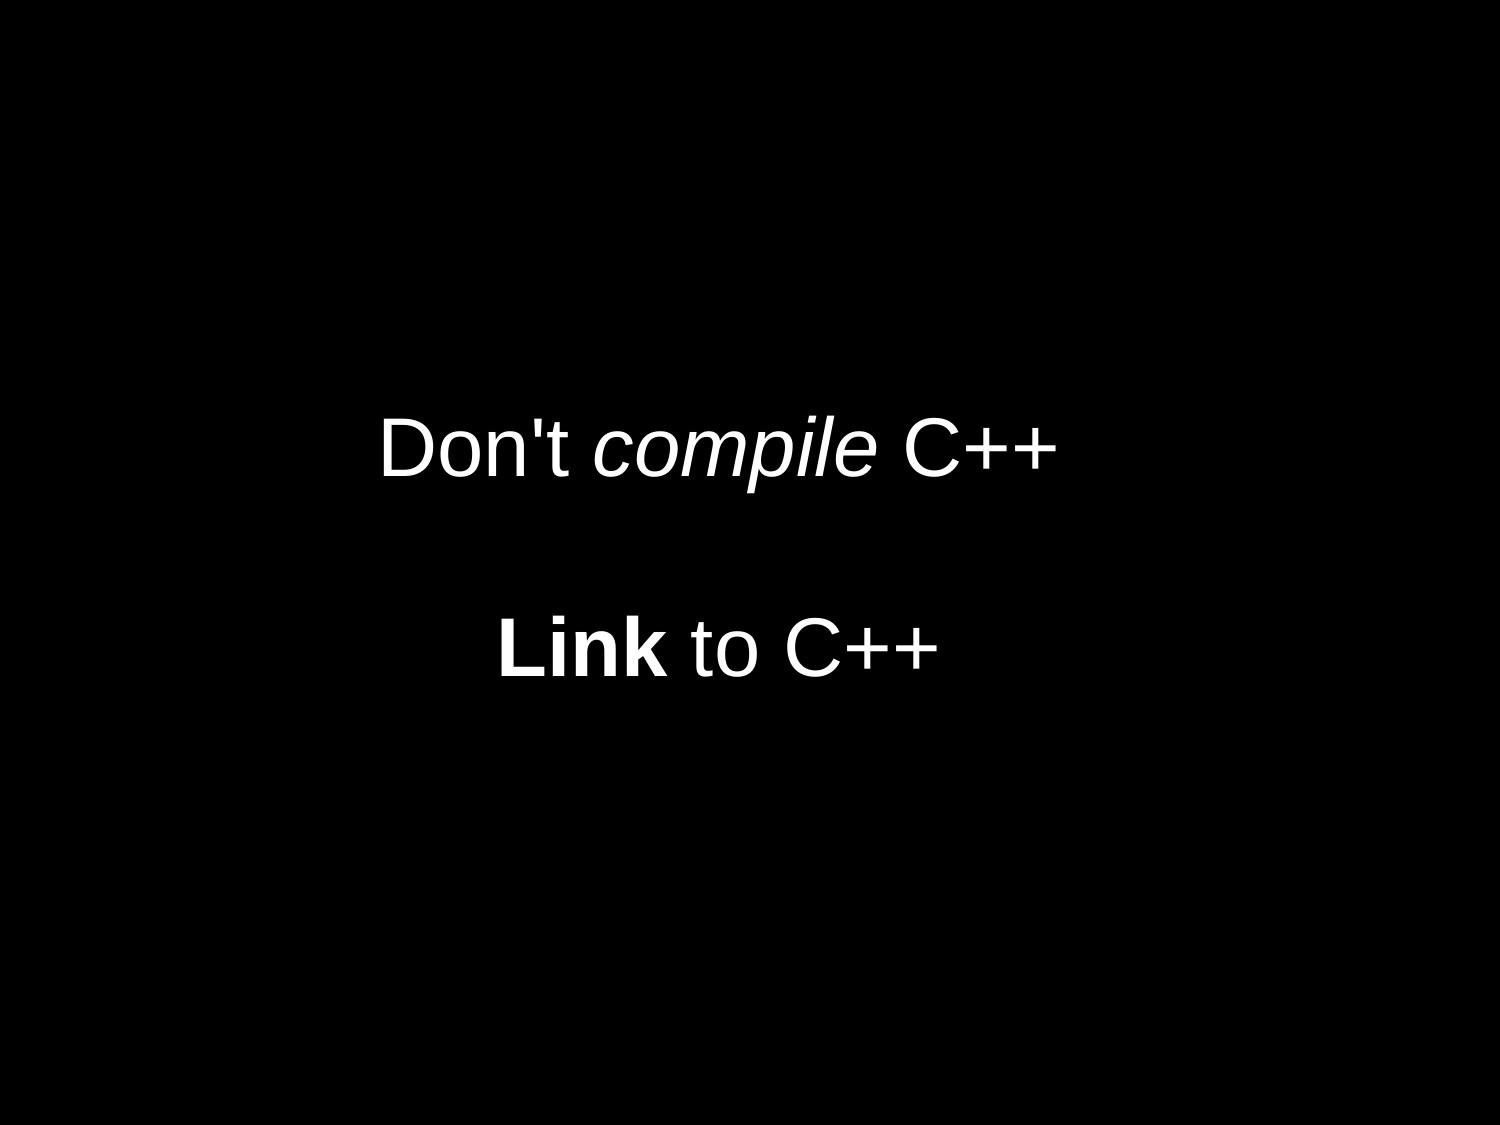

# Don't compile C++ Link to C++